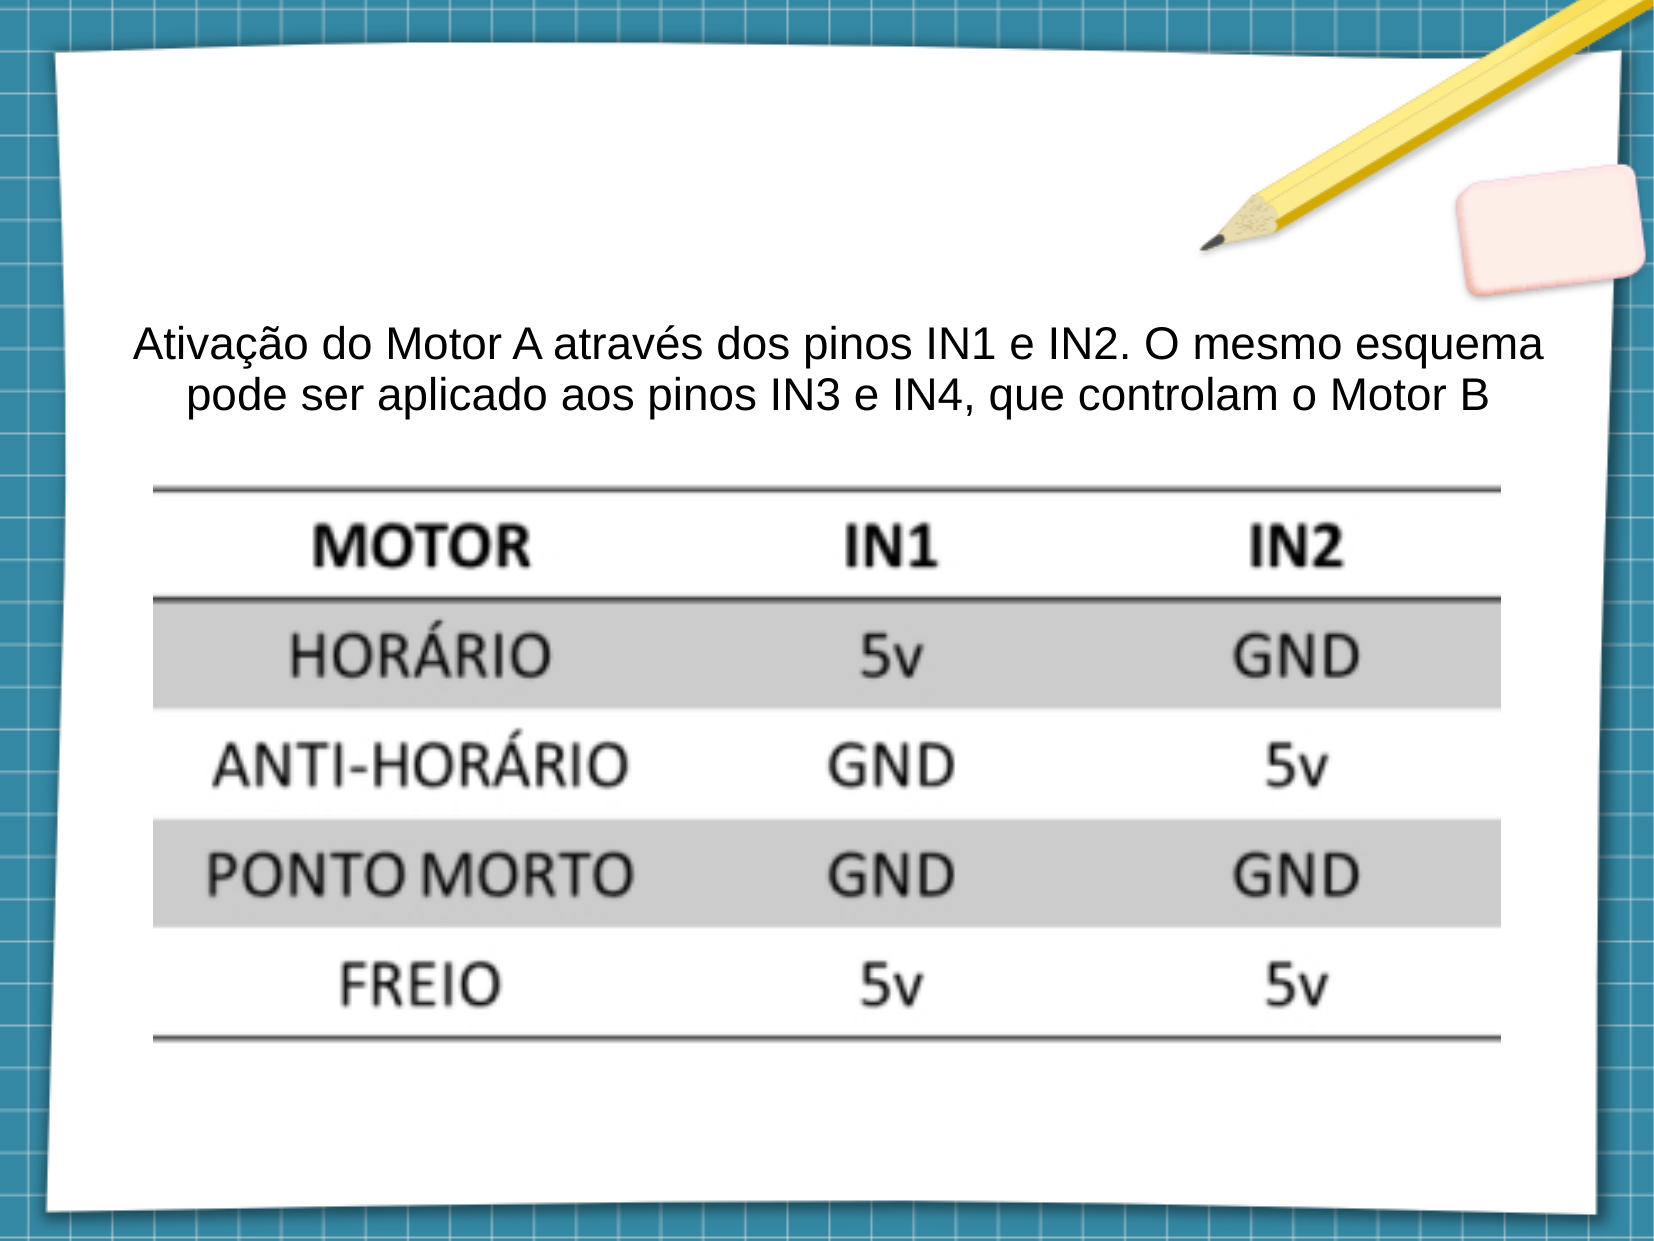

# Ativação do Motor A através dos pinos IN1 e IN2. O mesmo esquema pode ser aplicado aos pinos IN3 e IN4, que controlam o Motor B